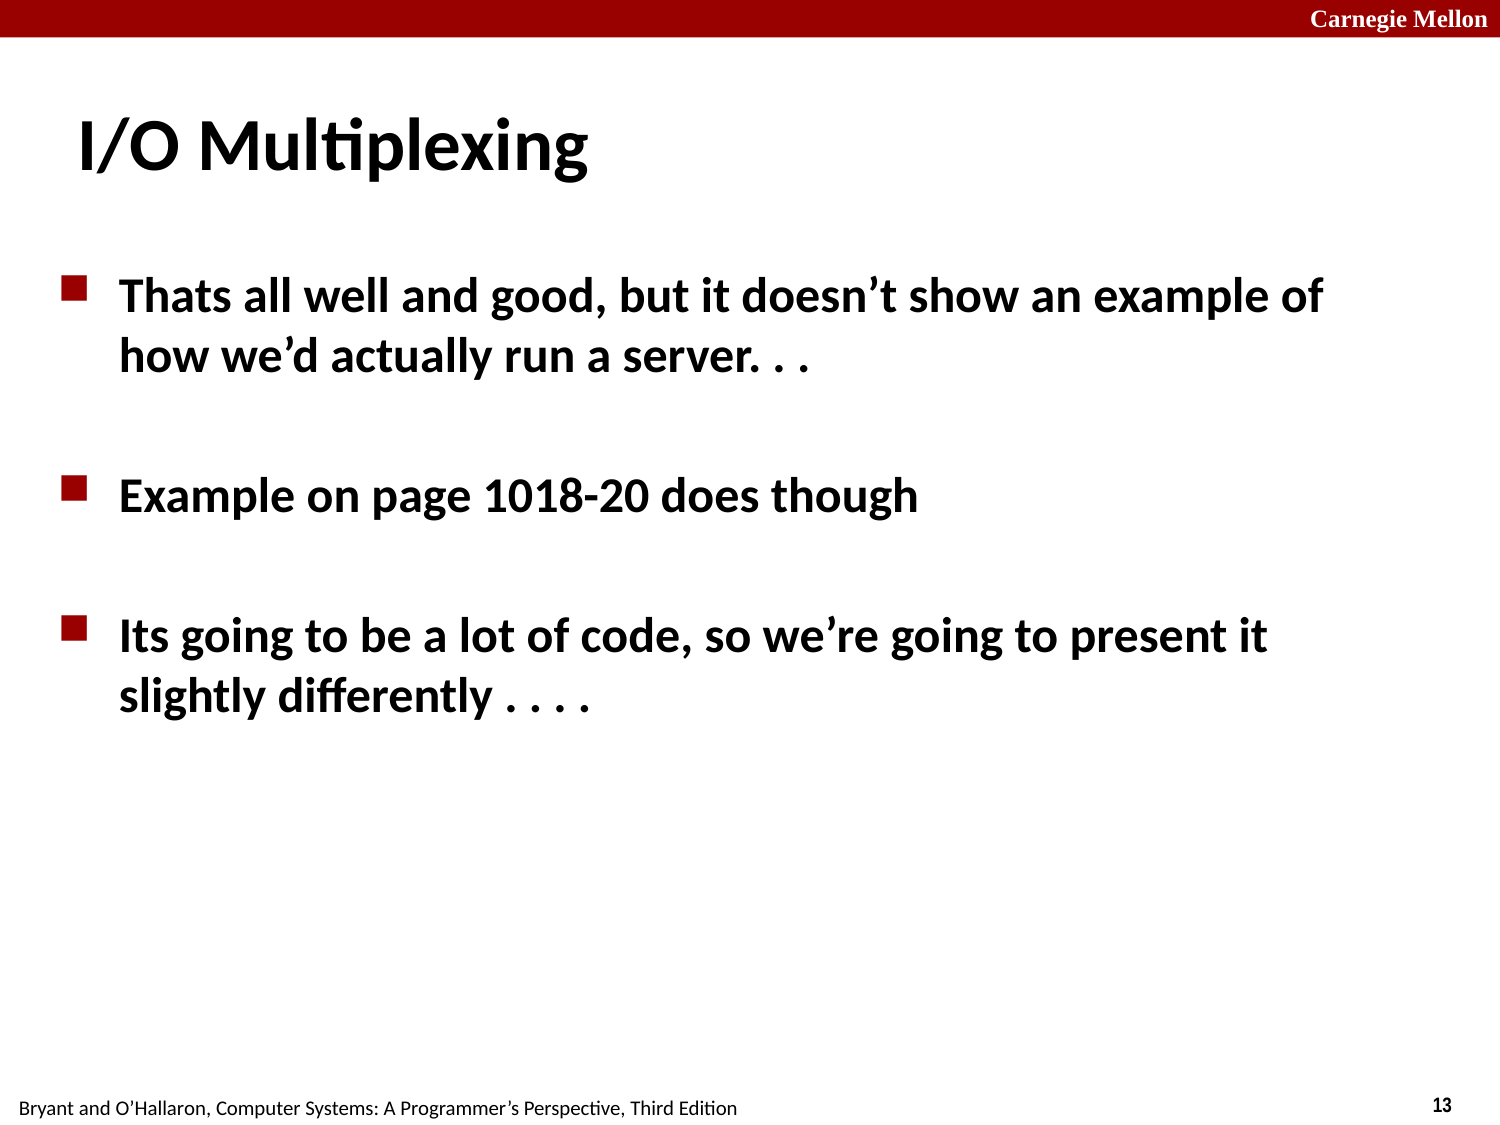

# I/O Multiplexing
Thats all well and good, but it doesn’t show an example of how we’d actually run a server. . .
Example on page 1018-20 does though
Its going to be a lot of code, so we’re going to present it slightly differently . . . .